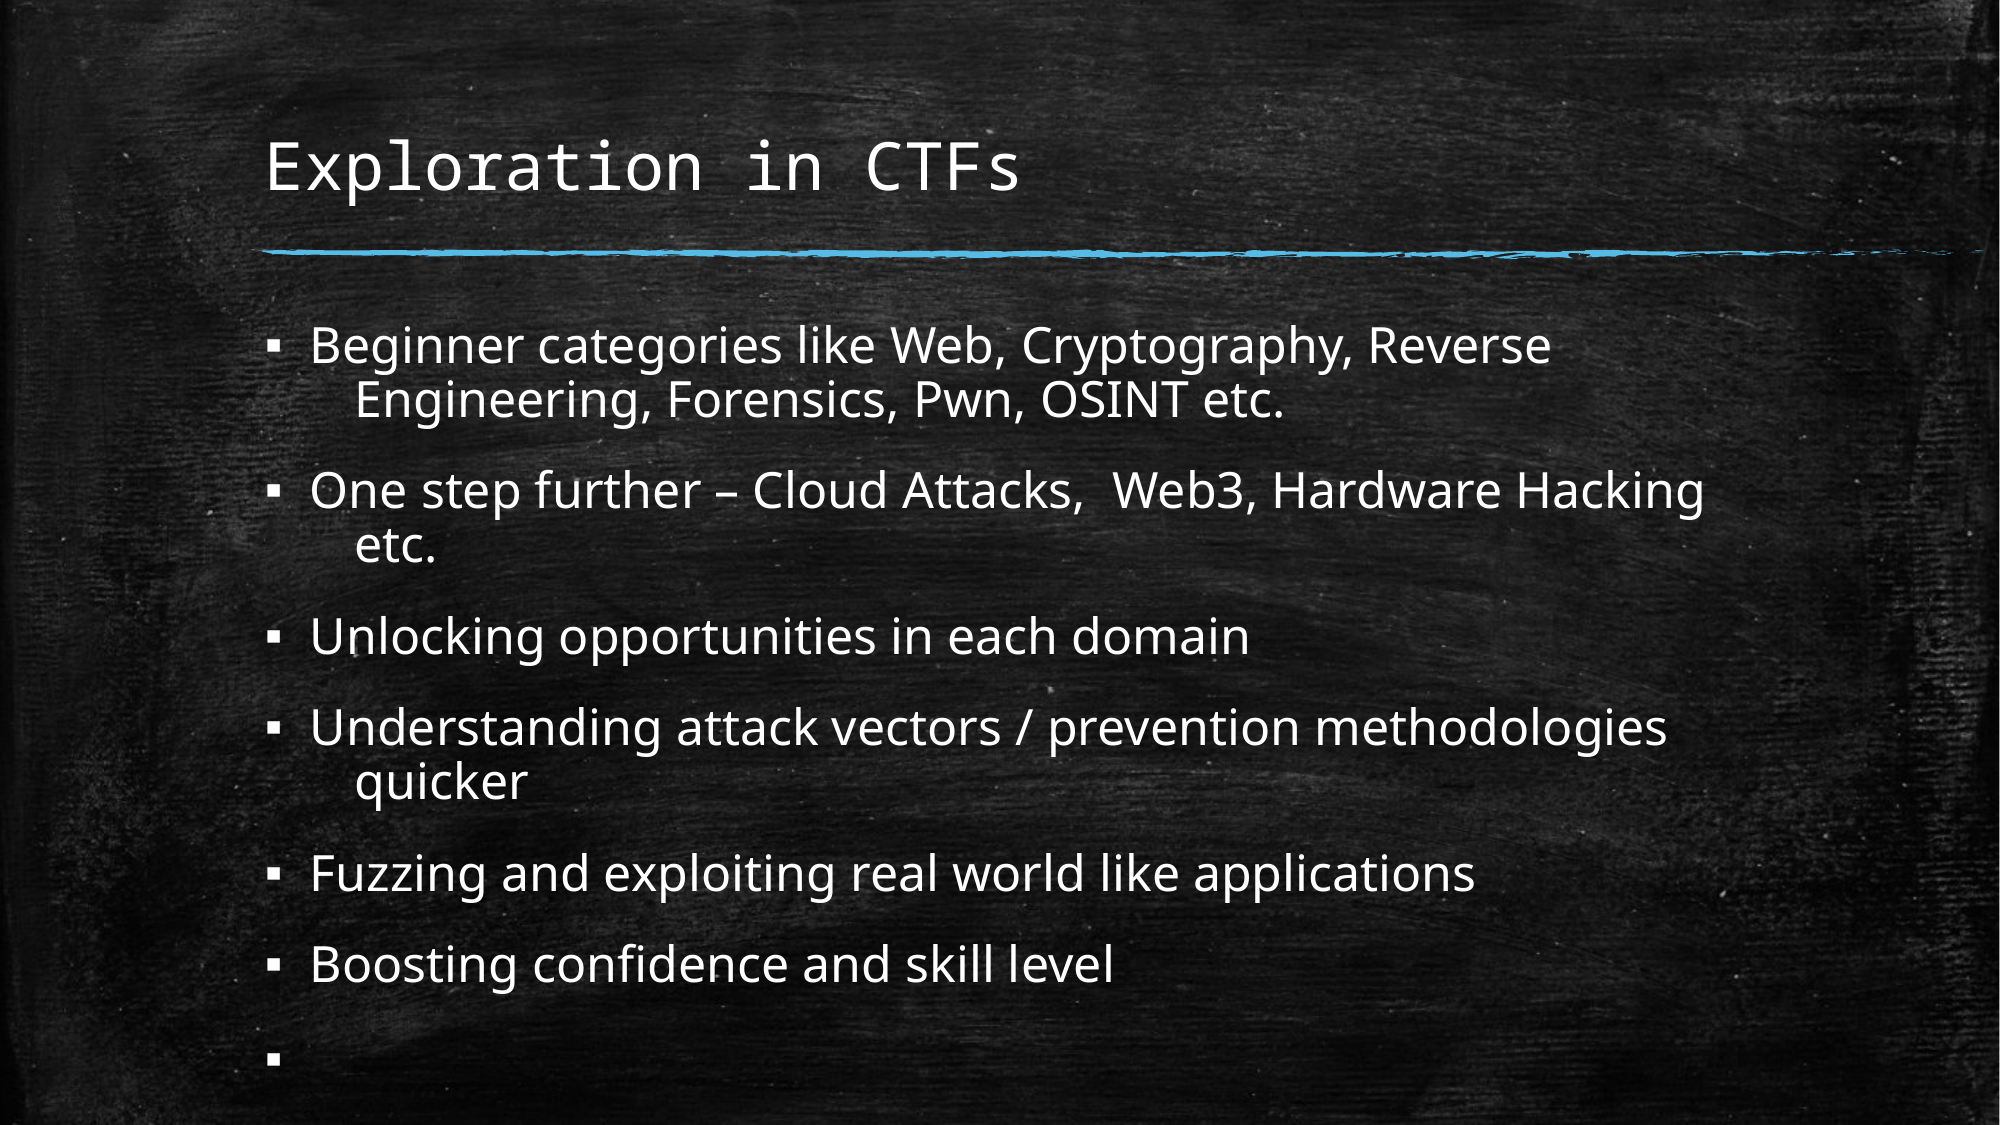

# Exploration in CTFs
Beginner categories like Web, Cryptography, Reverse Engineering, Forensics, Pwn, OSINT etc.
One step further – Cloud Attacks, Web3, Hardware Hacking etc.
Unlocking opportunities in each domain
Understanding attack vectors / prevention methodologies quicker
Fuzzing and exploiting real world like applications
Boosting confidence and skill level